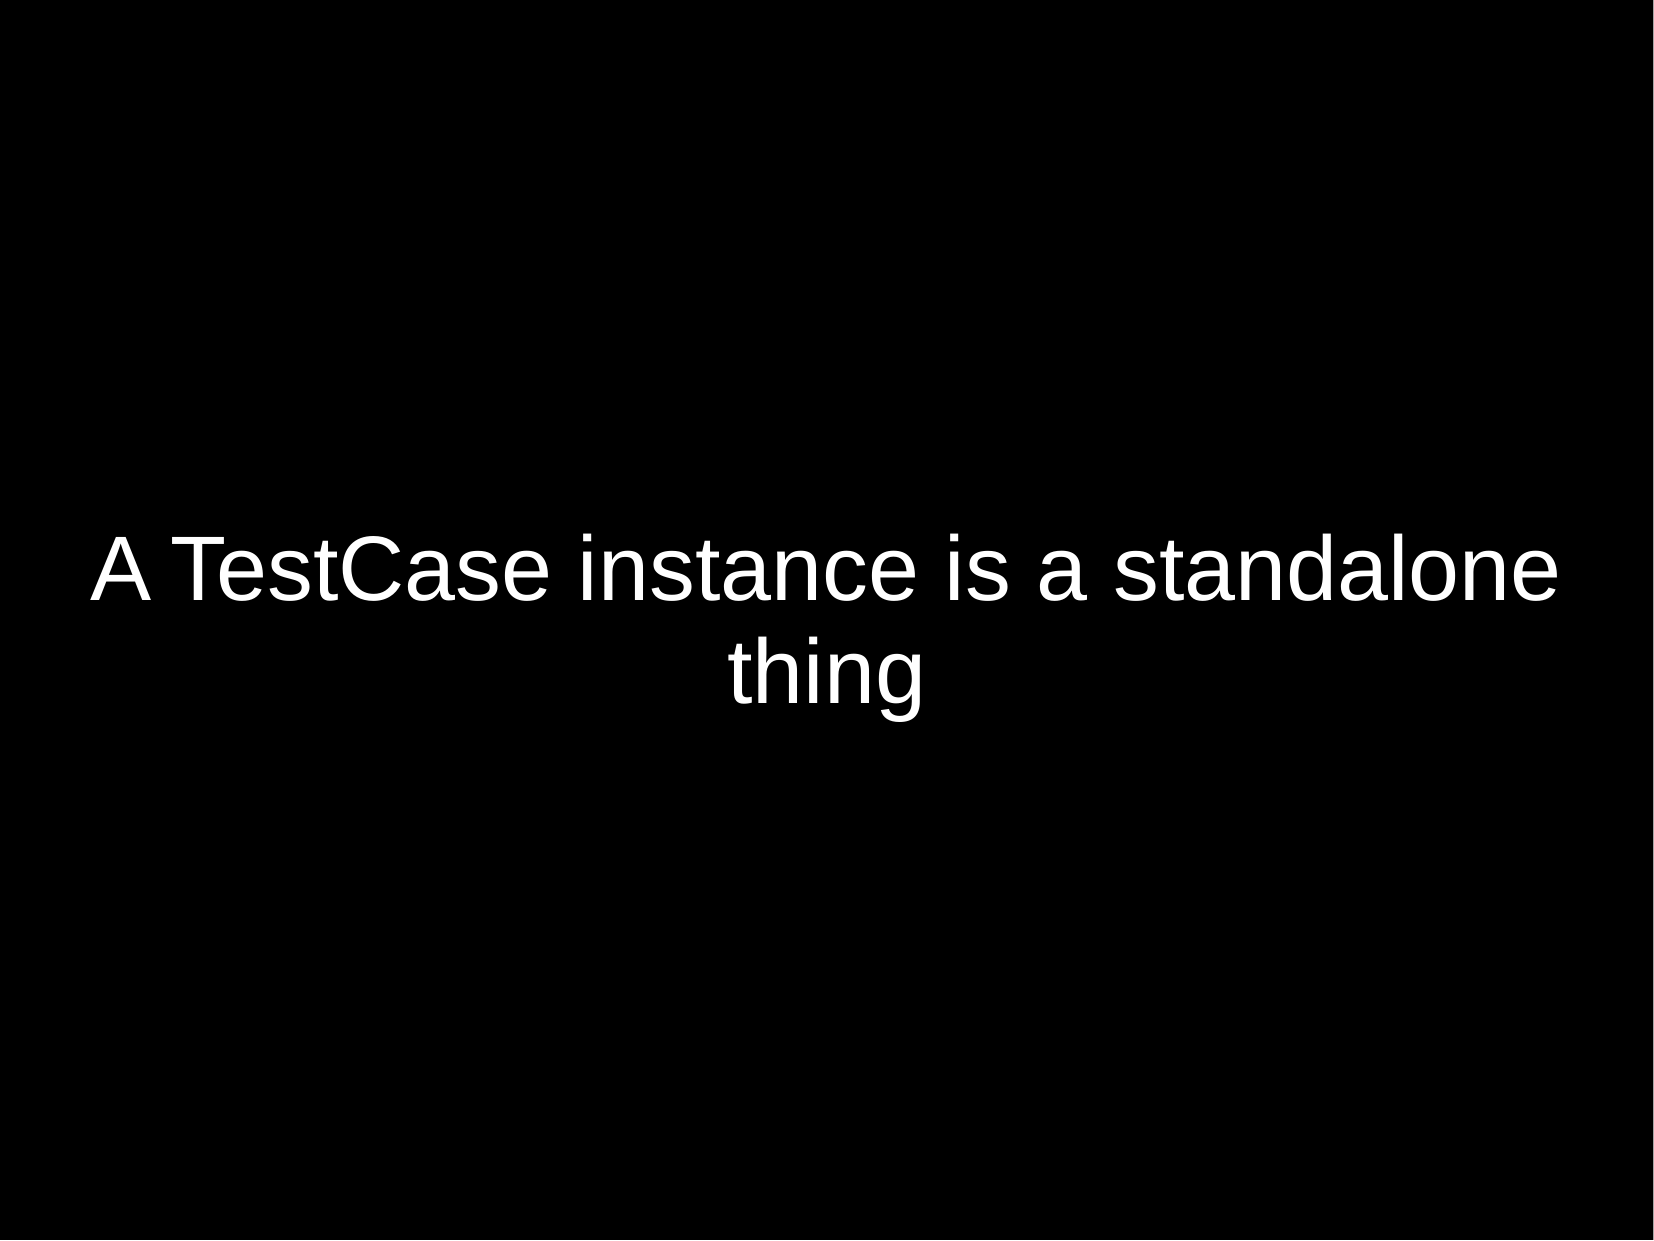

# A TestCase instance is a standalone thing